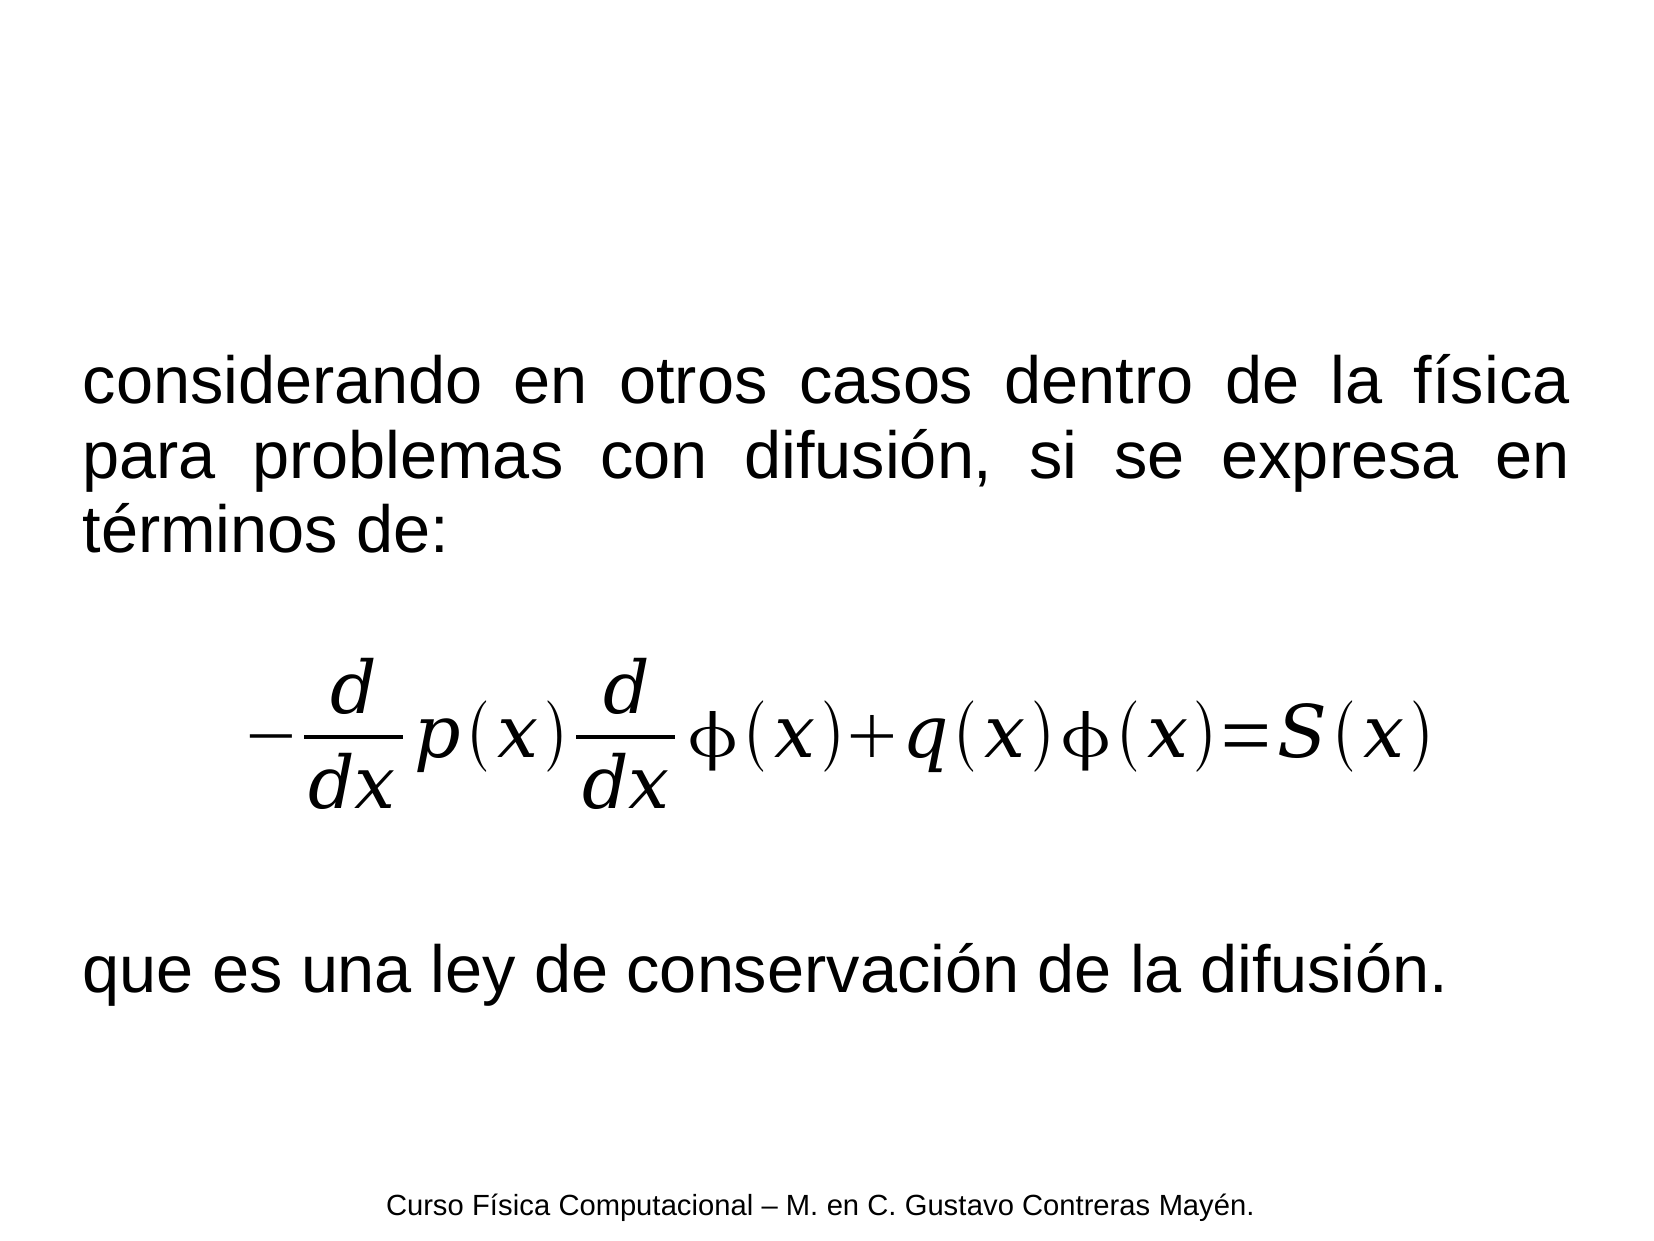

#
considerando en otros casos dentro de la física para problemas con difusión, si se expresa en términos de:
que es una ley de conservación de la difusión.